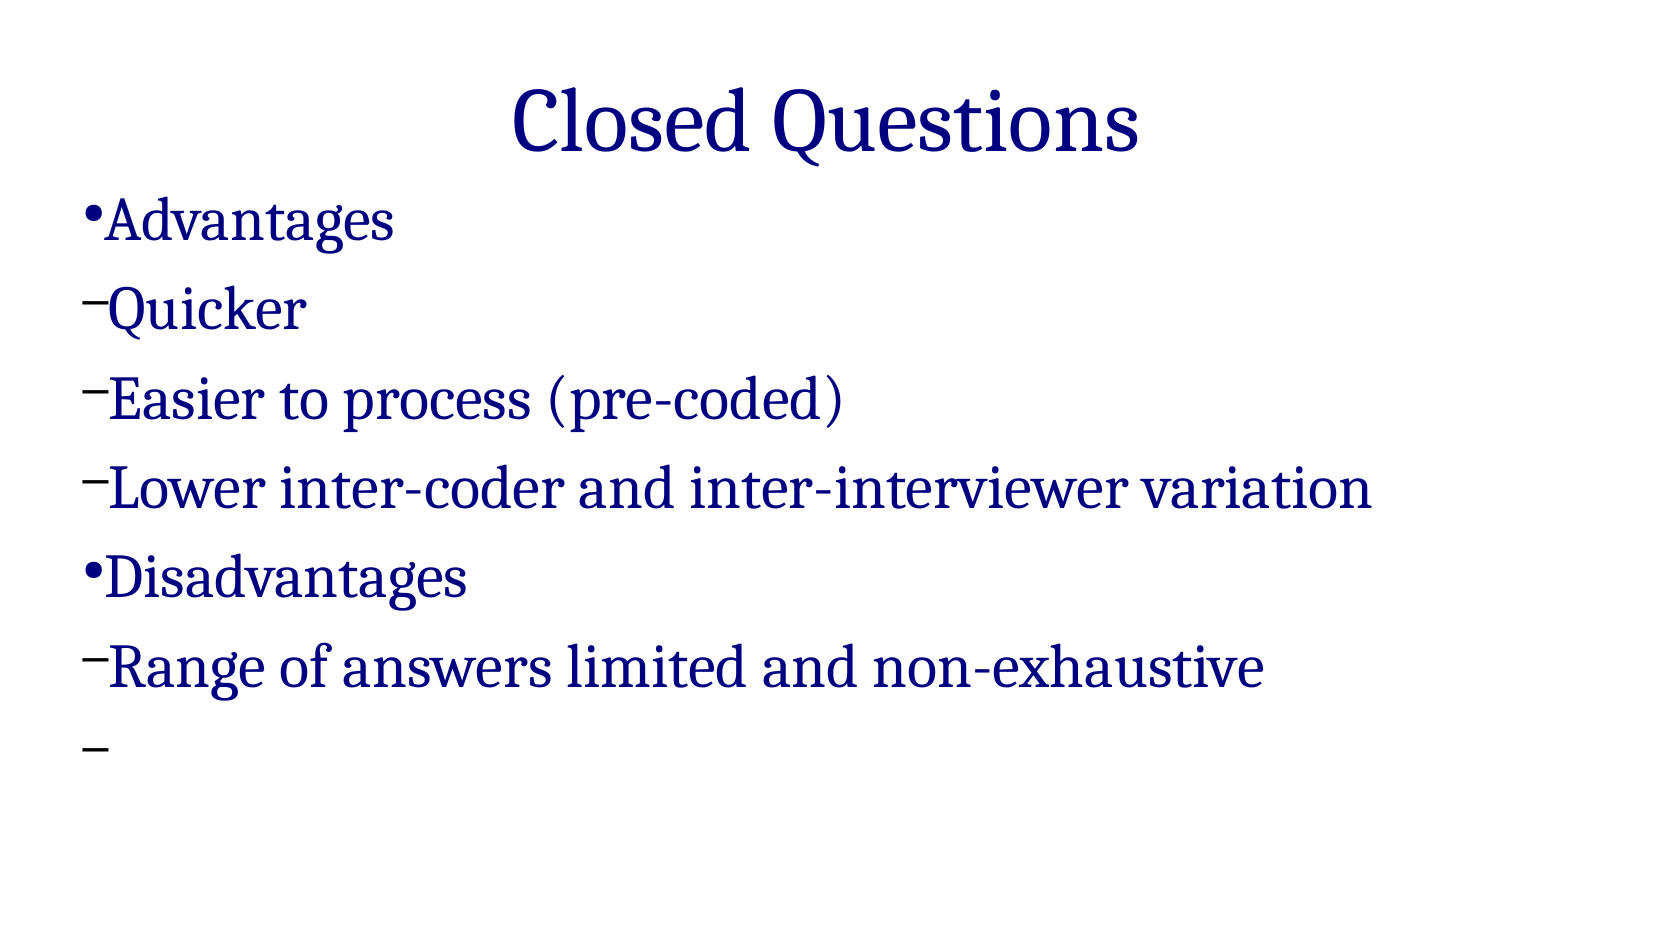

# Closed Questions
Advantages
Quicker
Easier to process (pre-coded)
Lower inter-coder and inter-interviewer variation
Disadvantages
Range of answers limited and non-exhaustive